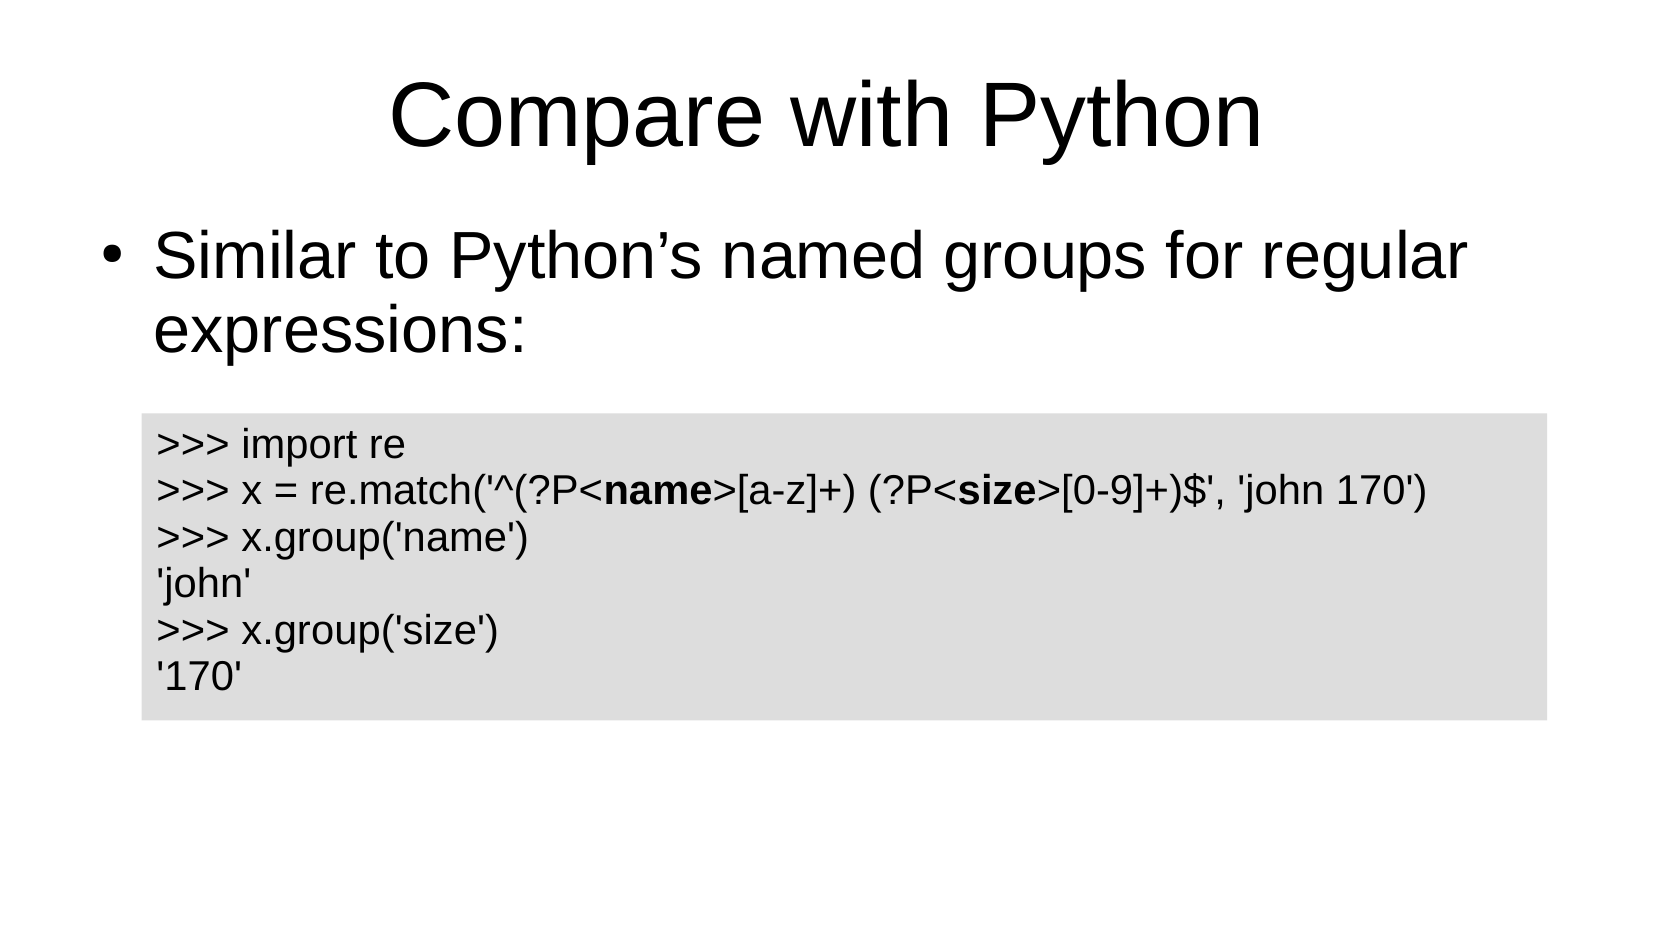

# Compare with Python
Similar to Python’s named groups for regular expressions:
>>> import re
>>> x = re.match('^(?P<name>[a-z]+) (?P<size>[0-9]+)$', 'john 170')
>>> x.group('name')
'john'
>>> x.group('size')
'170'